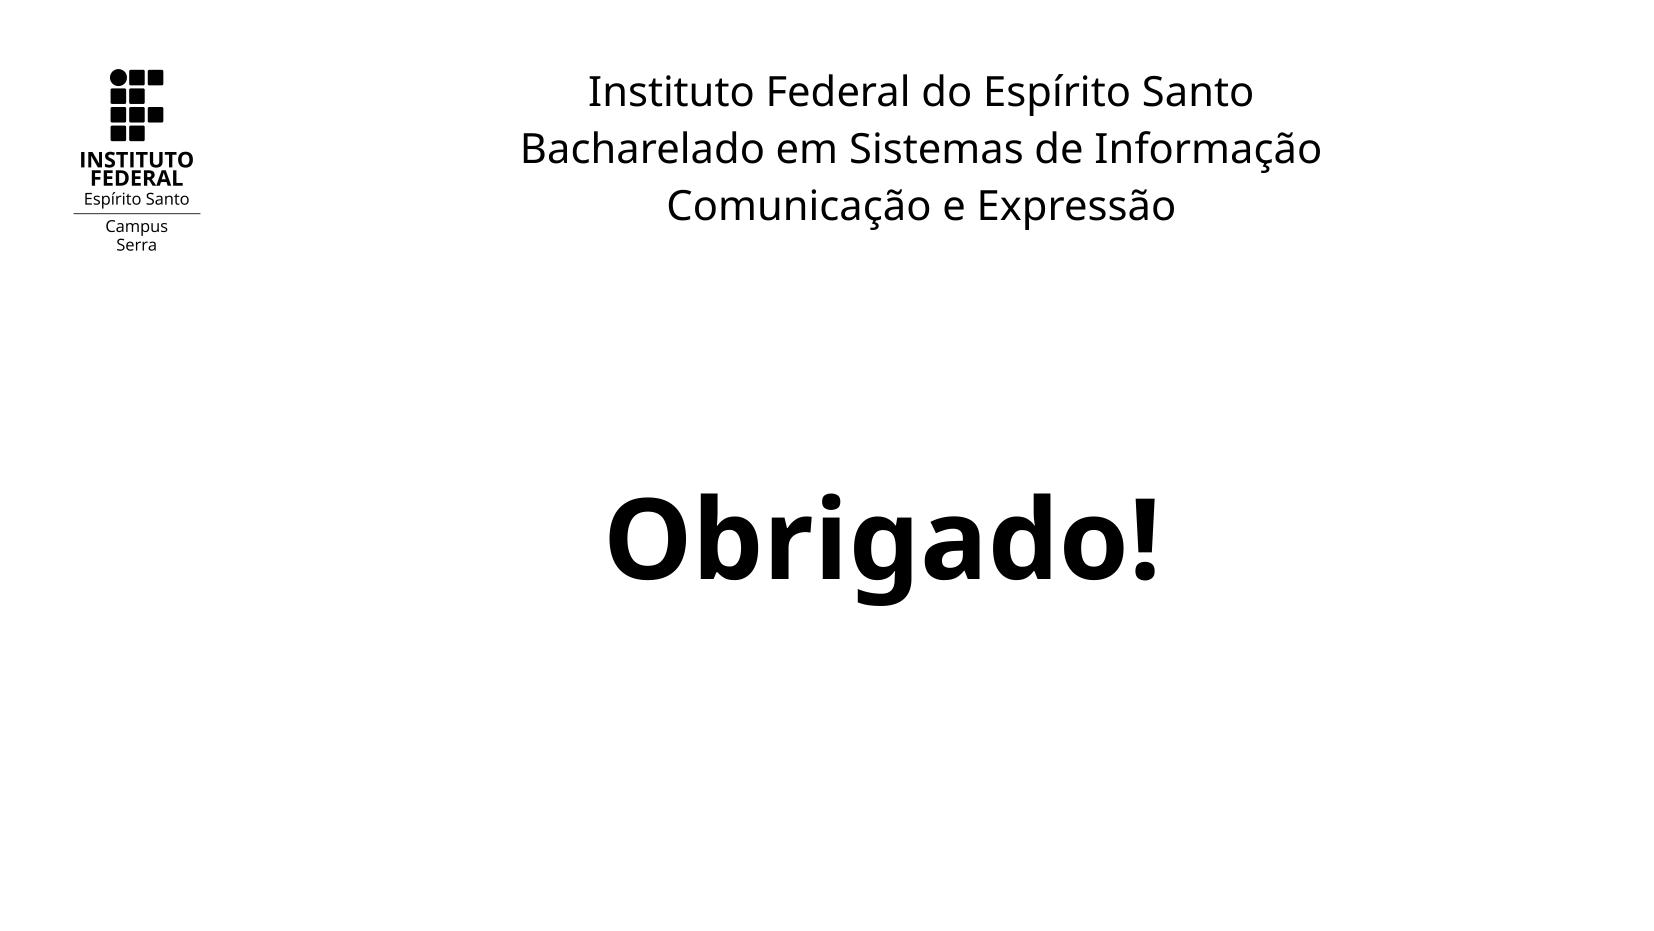

# Instituto Federal do Espírito Santo Bacharelado em Sistemas de Informação Comunicação e Expressão
Obrigado!